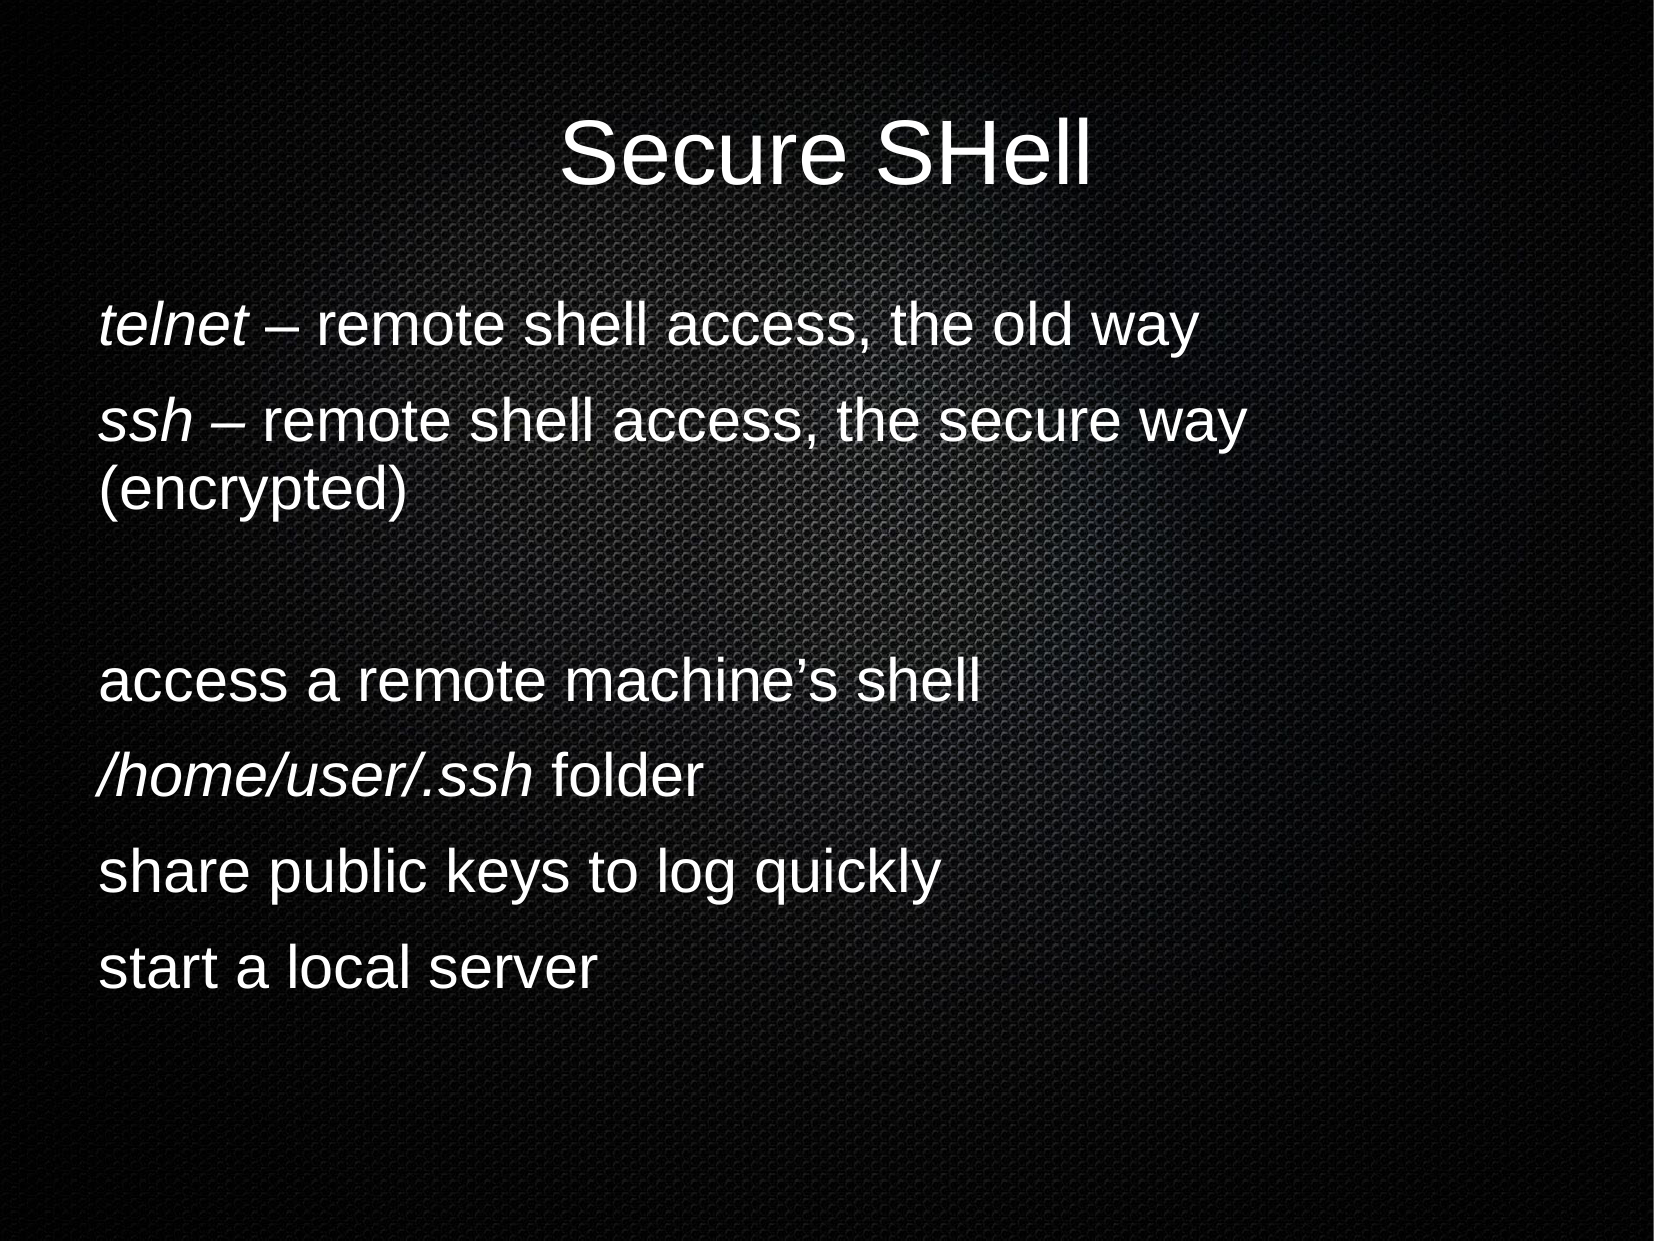

# Secure SHell
telnet – remote shell access, the old way
ssh – remote shell access, the secure way (encrypted)
access a remote machine’s shell
/home/user/.ssh folder
share public keys to log quickly
start a local server